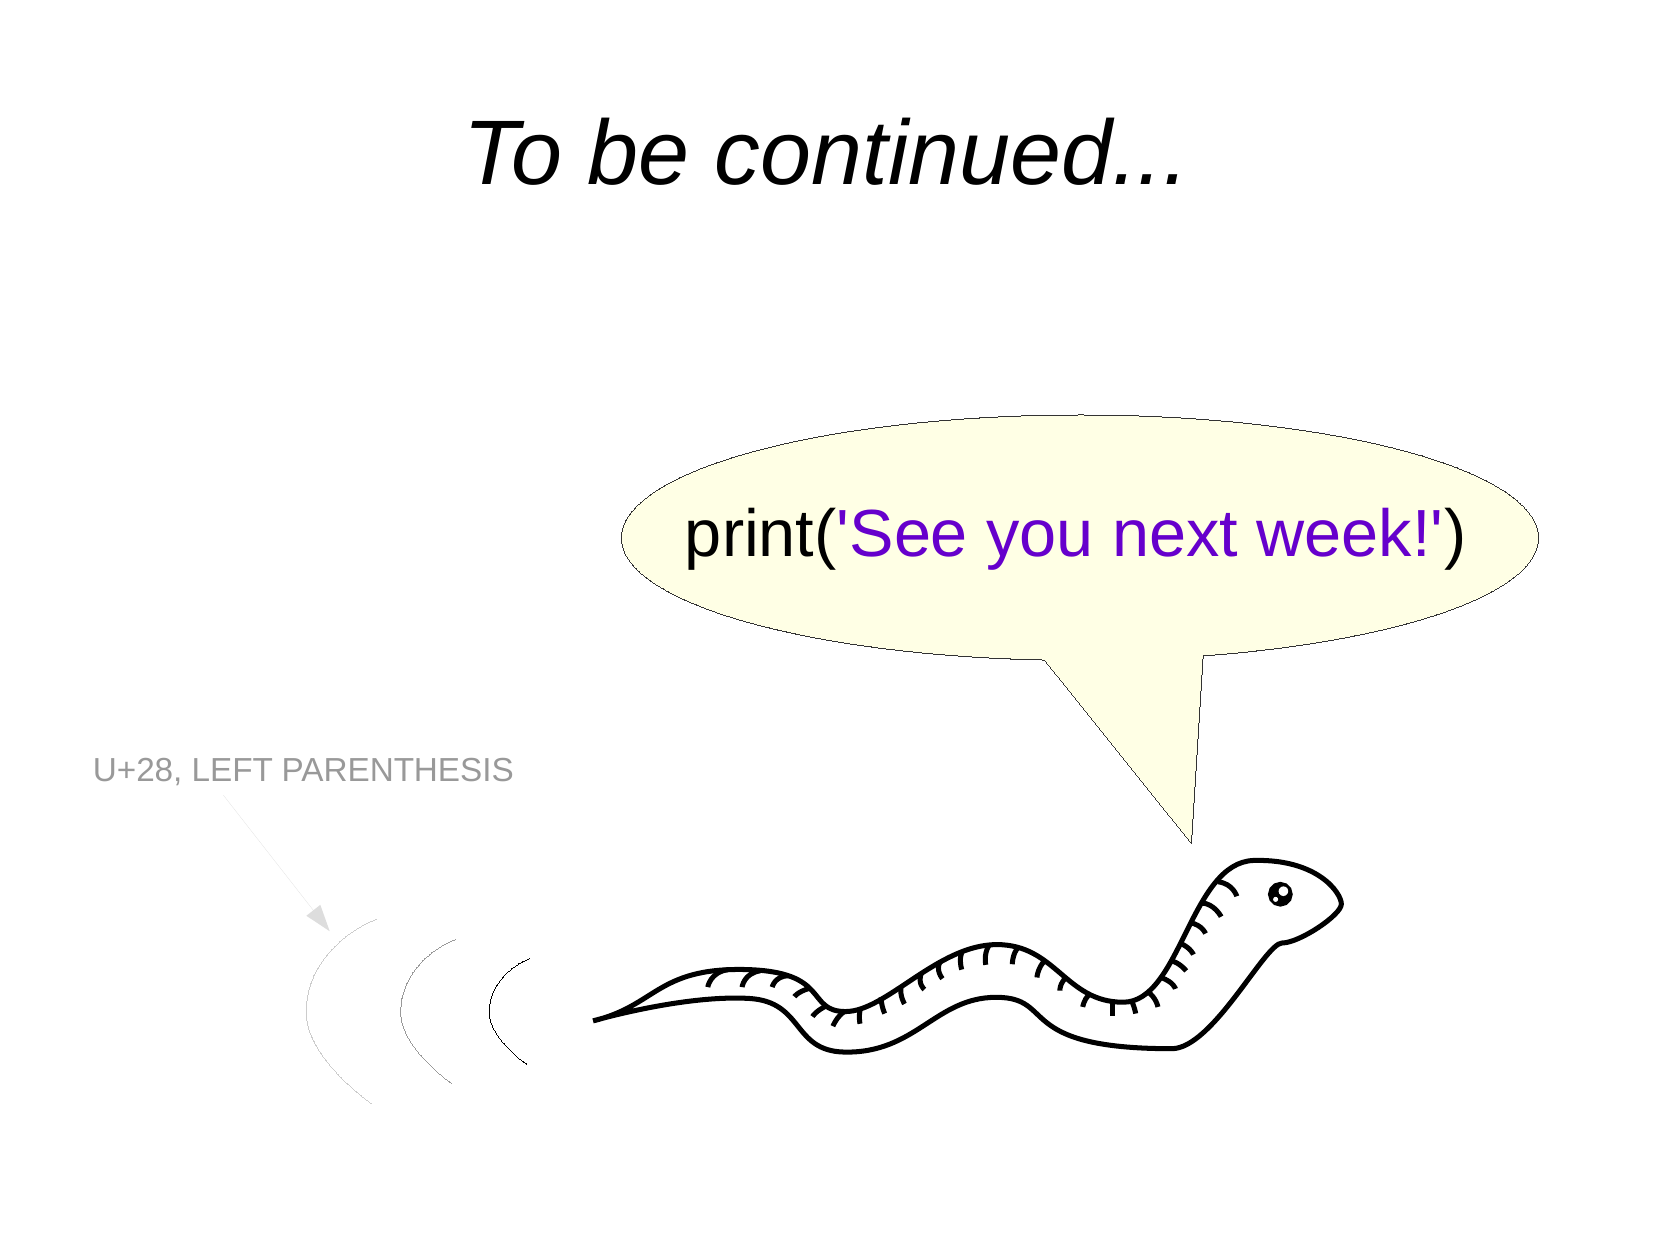

# To be continued...
print('See you next week!')
U+28, LEFT PARENTHESIS